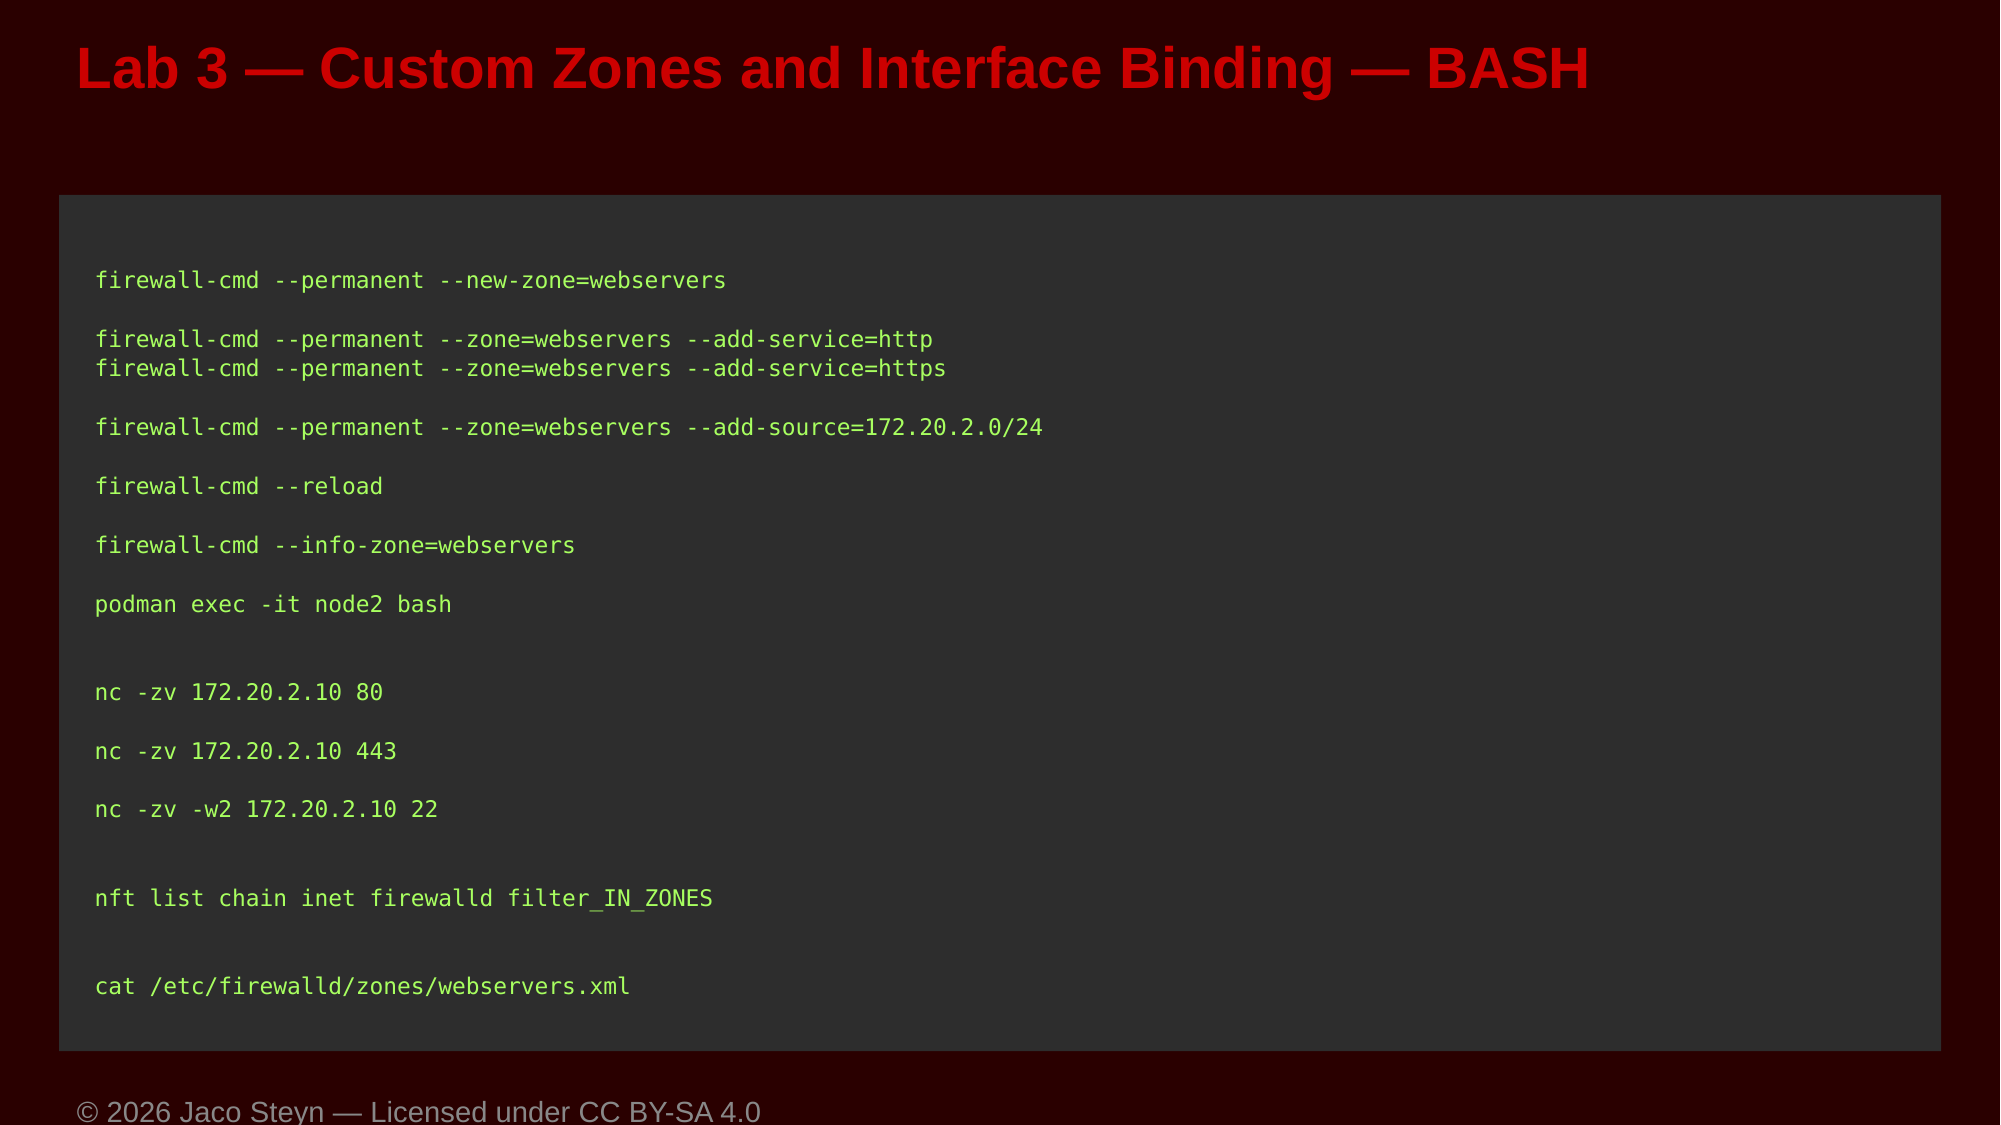

Lab 3 — Custom Zones and Interface Binding — BASH
firewall-cmd --permanent --new-zone=webservers
firewall-cmd --permanent --zone=webservers --add-service=http
firewall-cmd --permanent --zone=webservers --add-service=https
firewall-cmd --permanent --zone=webservers --add-source=172.20.2.0/24
firewall-cmd --reload
firewall-cmd --info-zone=webservers
podman exec -it node2 bash
nc -zv 172.20.2.10 80
nc -zv 172.20.2.10 443
nc -zv -w2 172.20.2.10 22
nft list chain inet firewalld filter_IN_ZONES
cat /etc/firewalld/zones/webservers.xml
© 2026 Jaco Steyn — Licensed under CC BY-SA 4.0